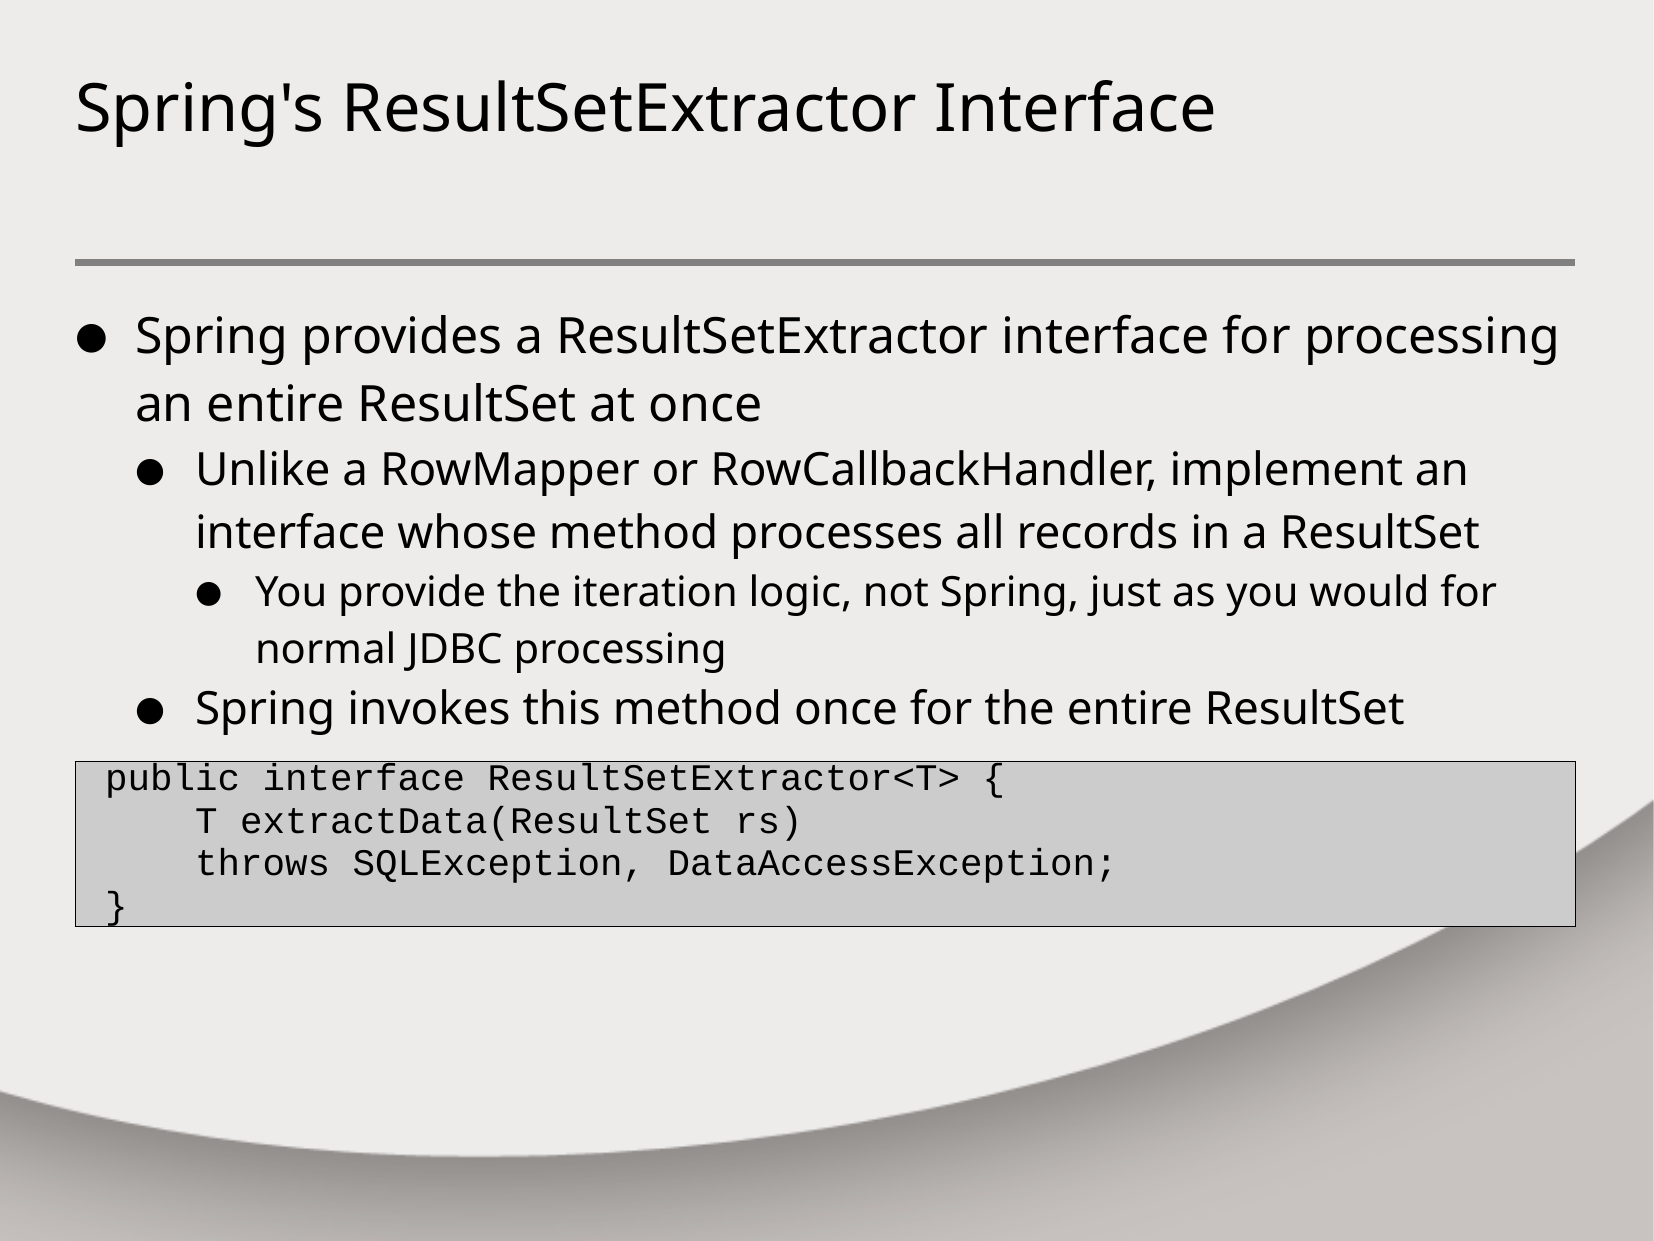

# Spring's ResultSetExtractor Interface
Spring provides a ResultSetExtractor interface for processing an entire ResultSet at once
Unlike a RowMapper or RowCallbackHandler, implement an interface whose method processes all records in a ResultSet
You provide the iteration logic, not Spring, just as you would for normal JDBC processing
Spring invokes this method once for the entire ResultSet
public interface ResultSetExtractor<T> {
 T extractData(ResultSet rs)
 throws SQLException, DataAccessException;
}